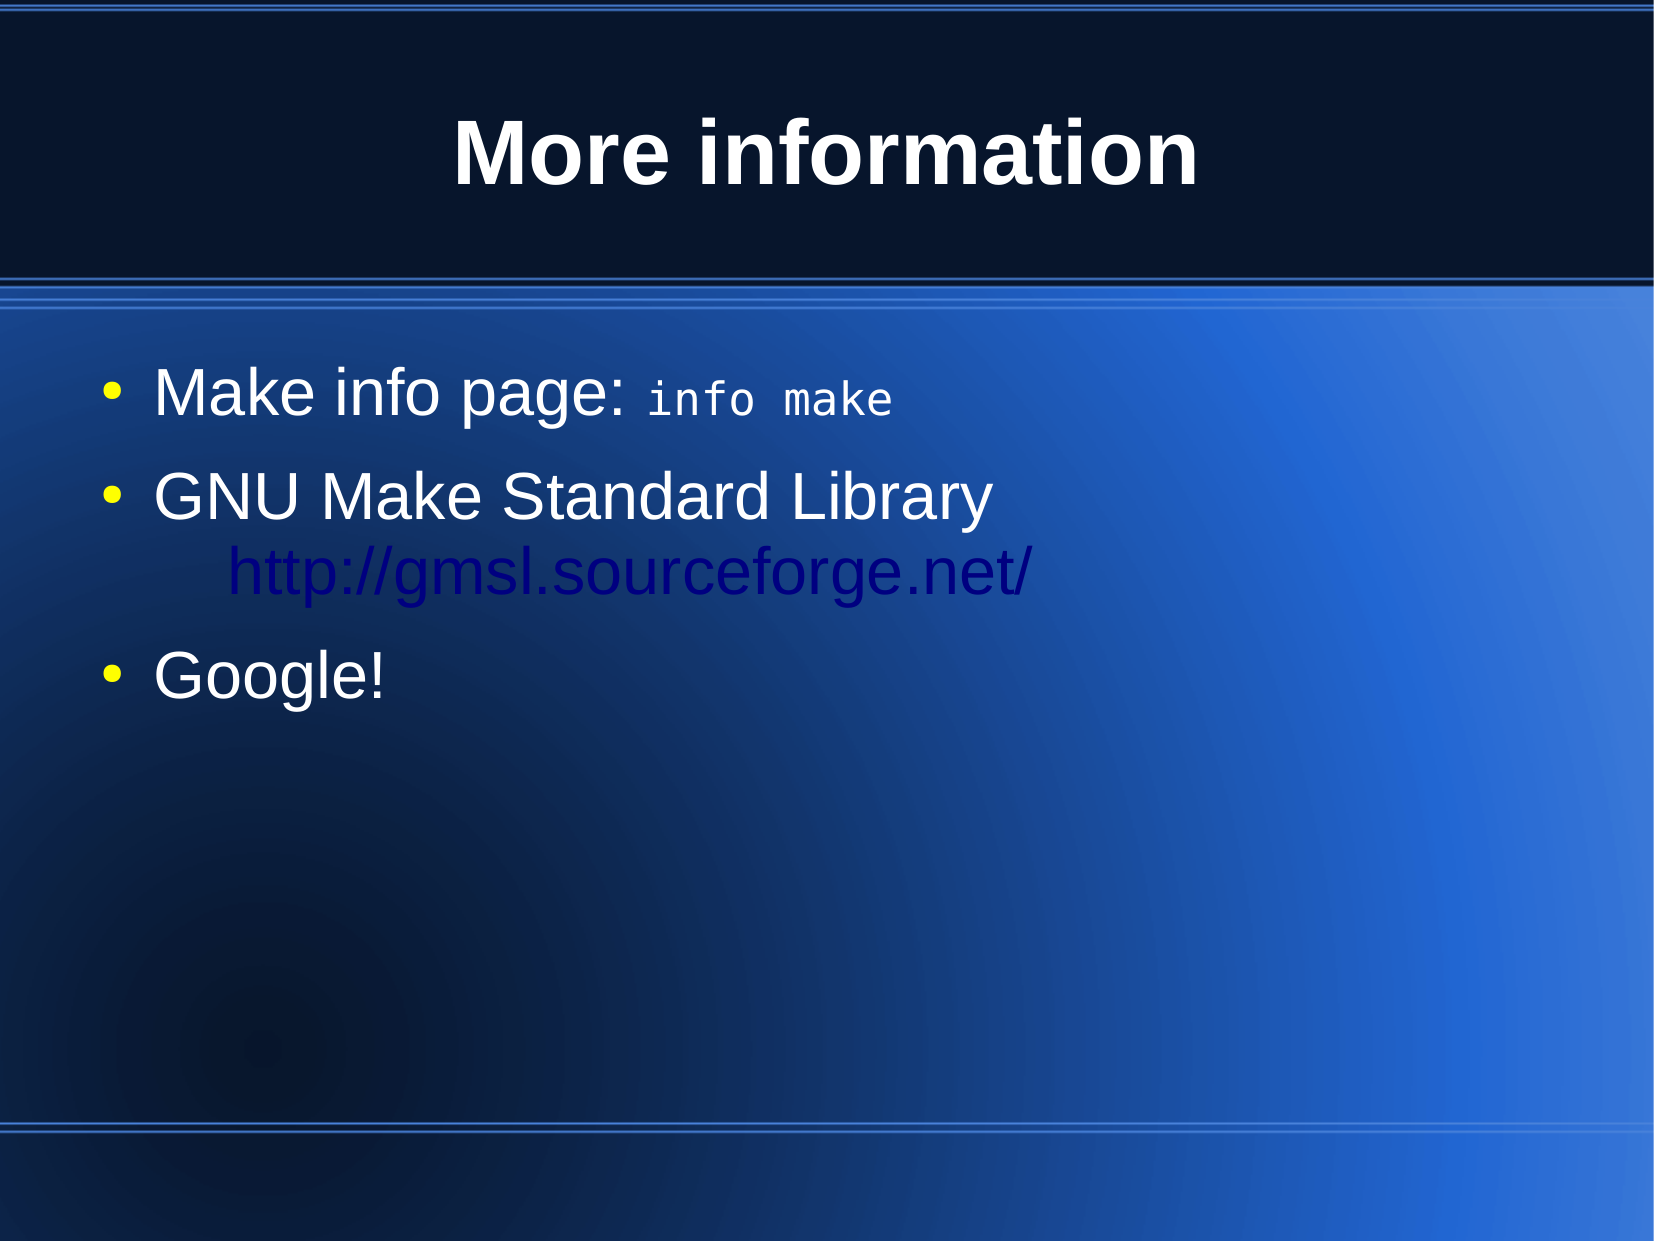

# More information
Make info page: info make
GNU Make Standard Library
	http://gmsl.sourceforge.net/
Google!